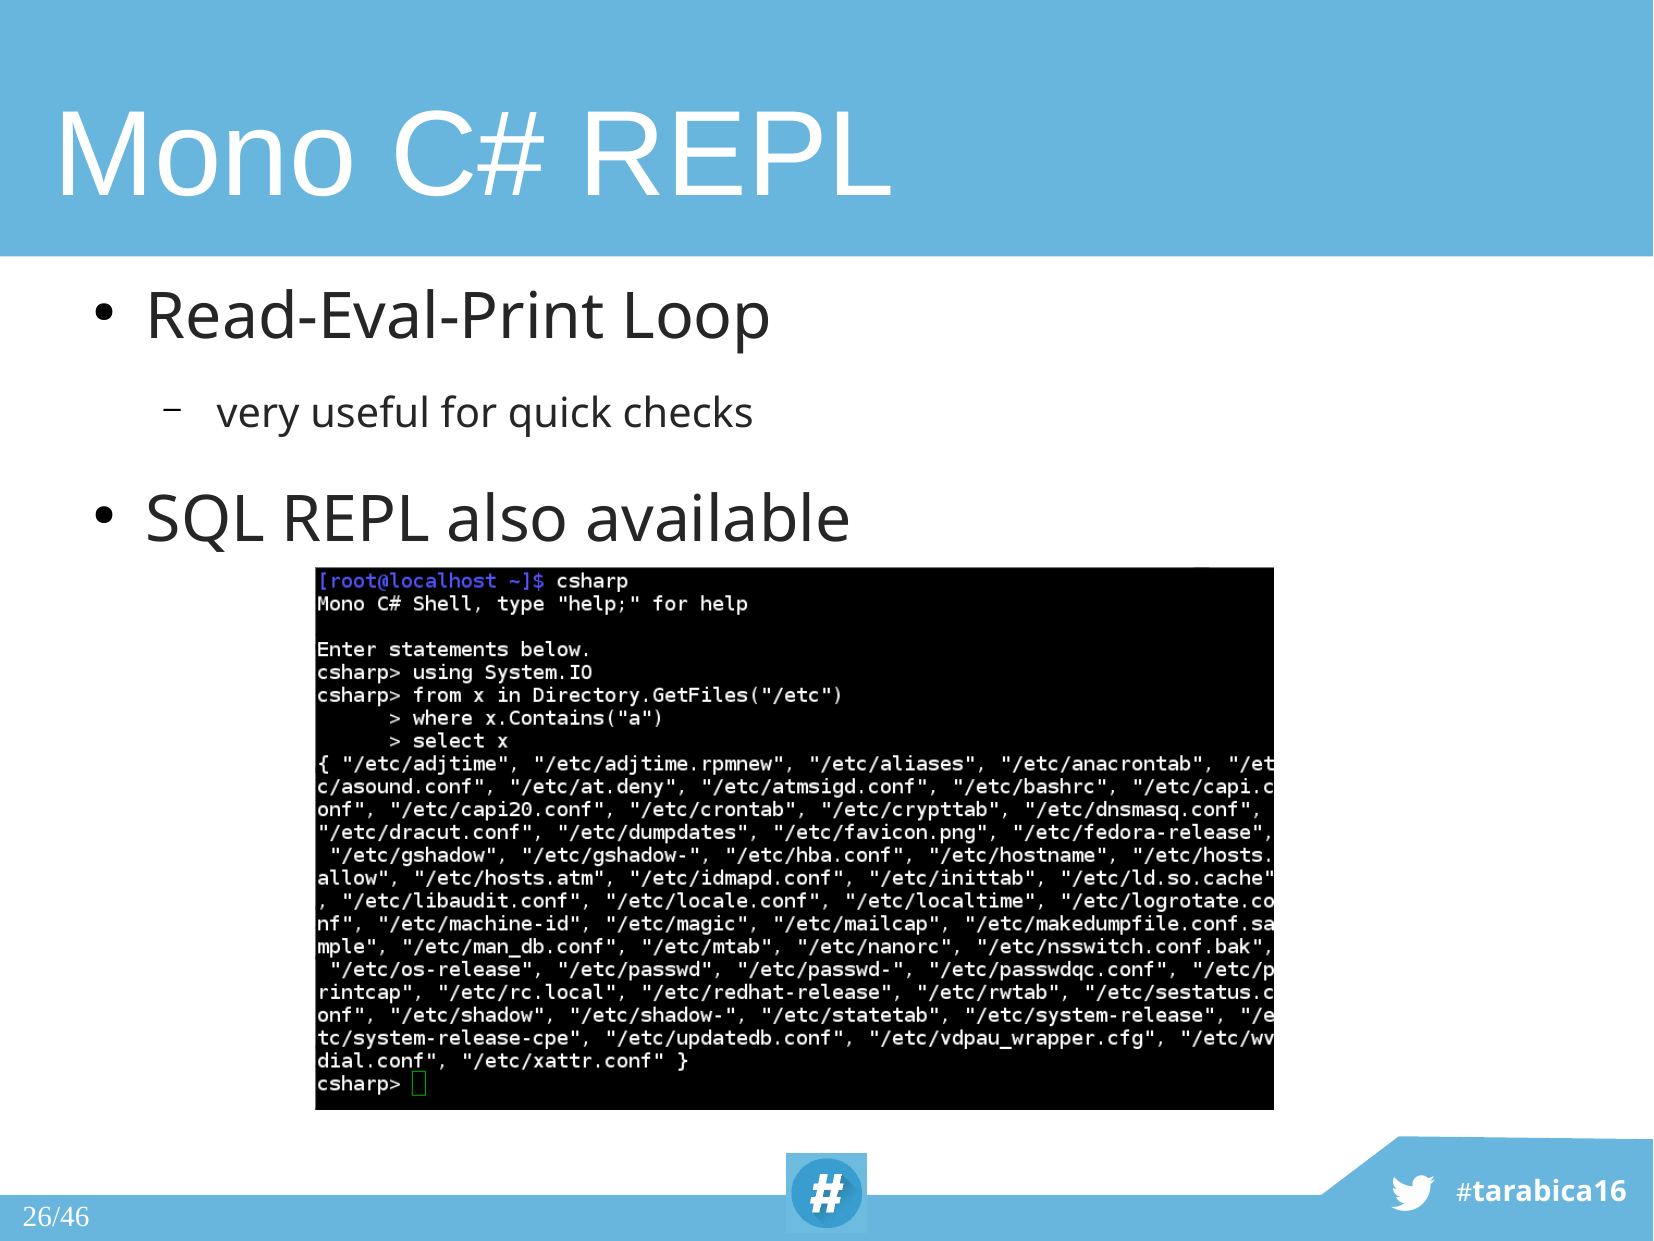

# Mono C# REPL
Read-Eval-Print Loop
very useful for quick checks
SQL REPL also available
26